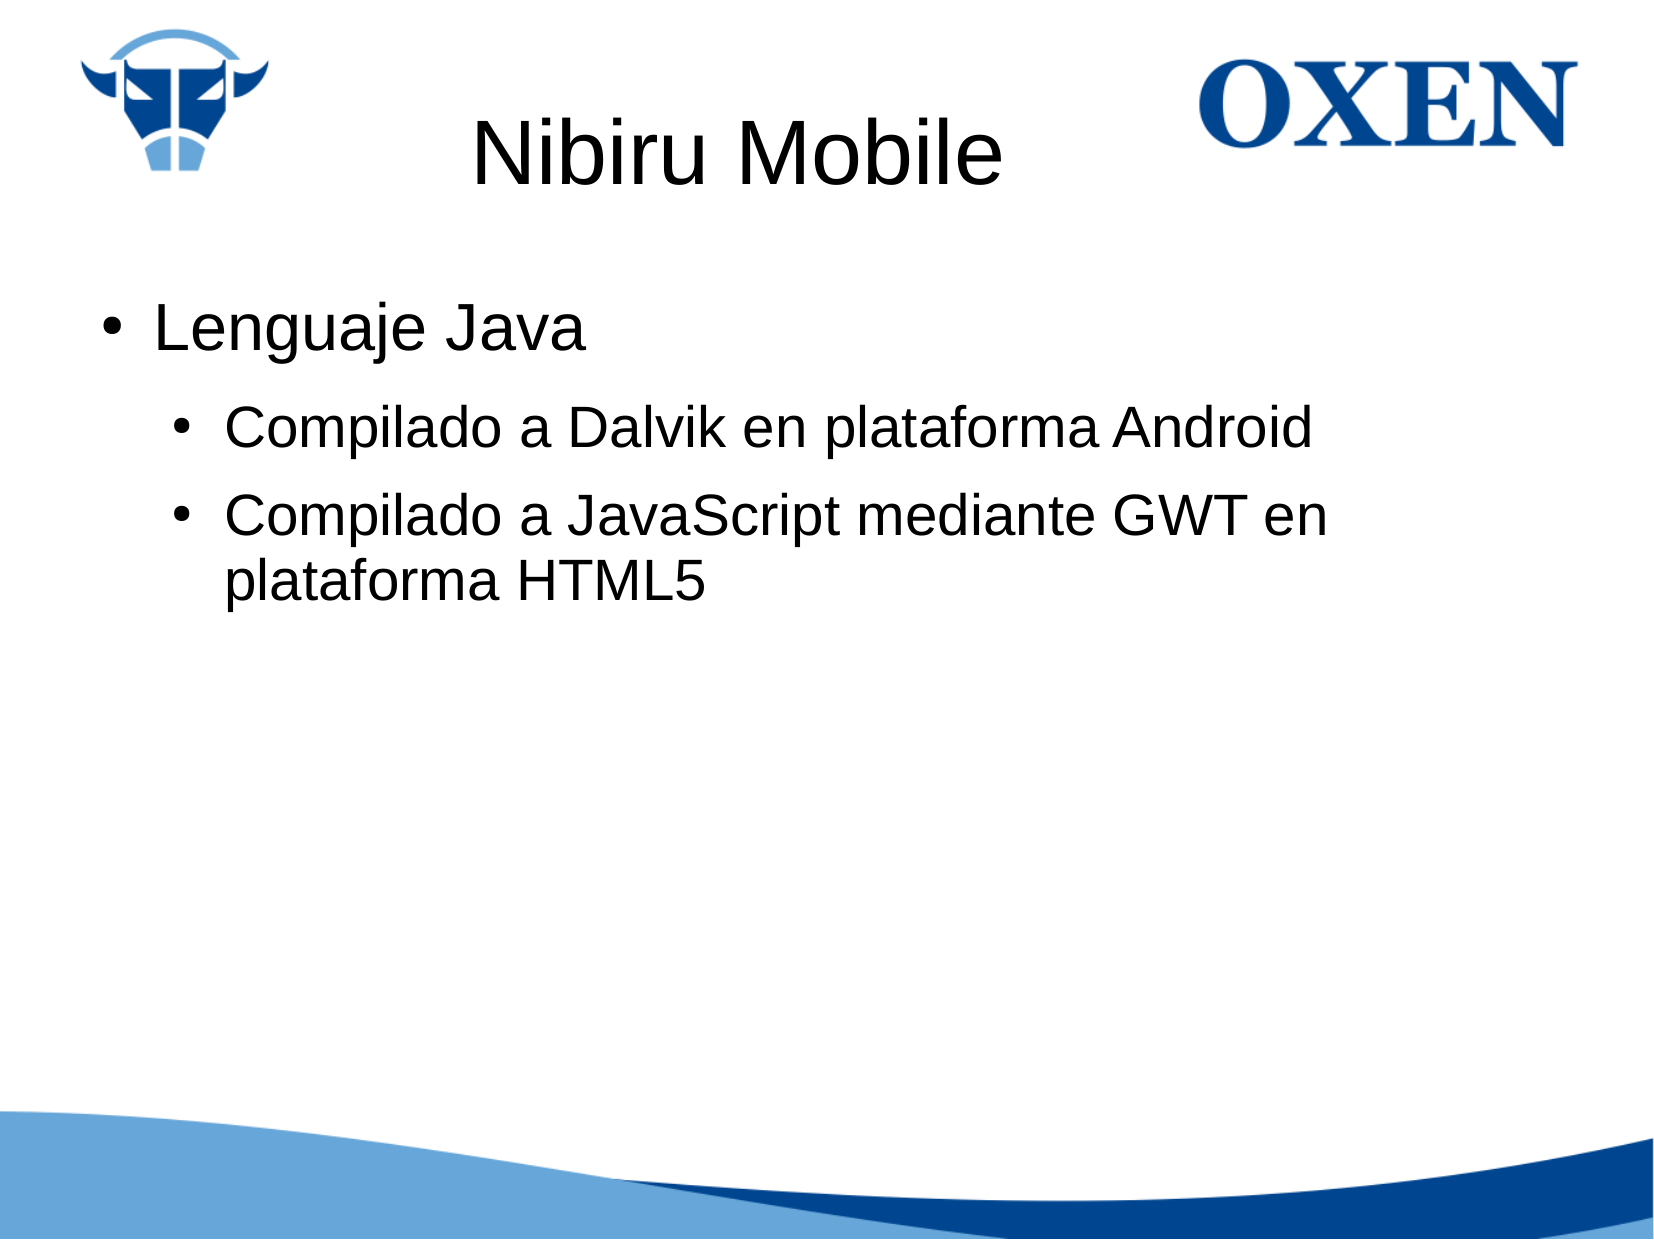

# Nibiru Mobile
Lenguaje Java
Compilado a Dalvik en plataforma Android
Compilado a JavaScript mediante GWT en plataforma HTML5